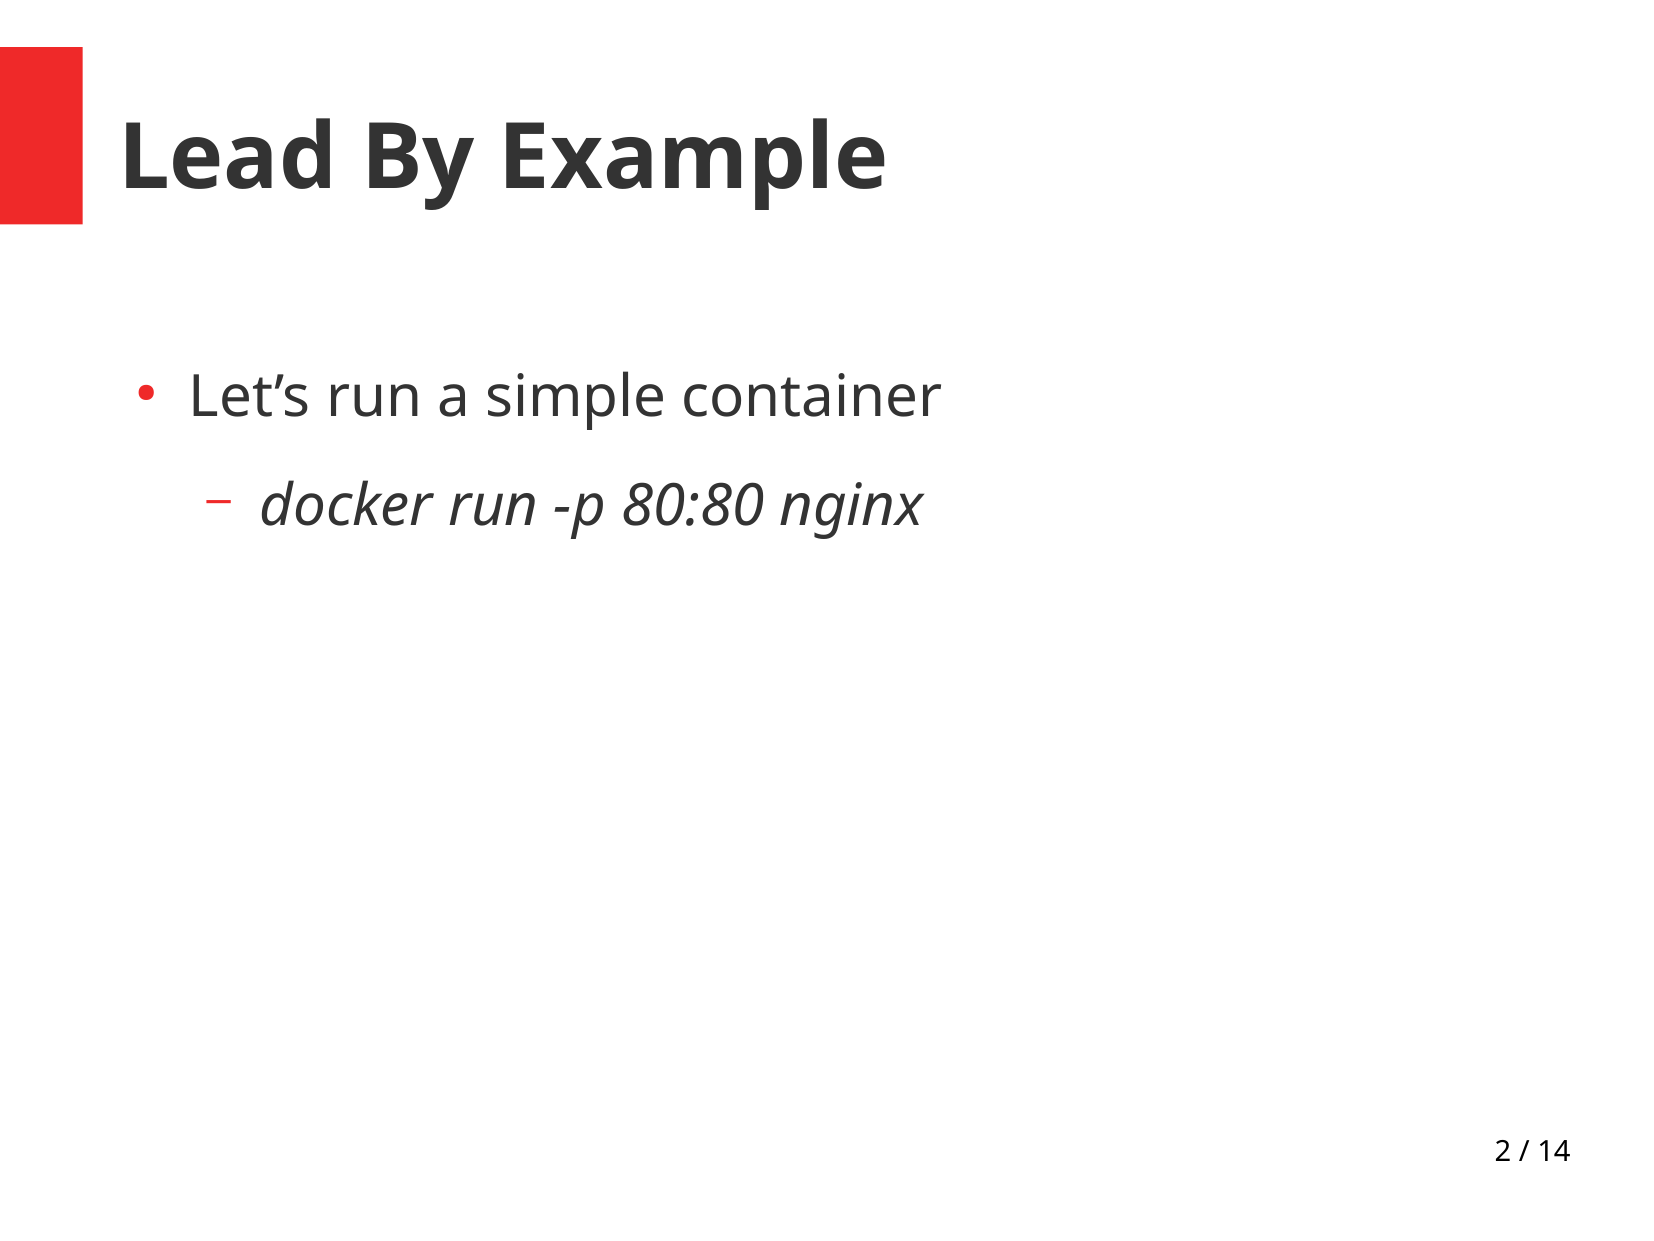

# Lead By Example
Let’s run a simple container
docker run -p 80:80 nginx
2